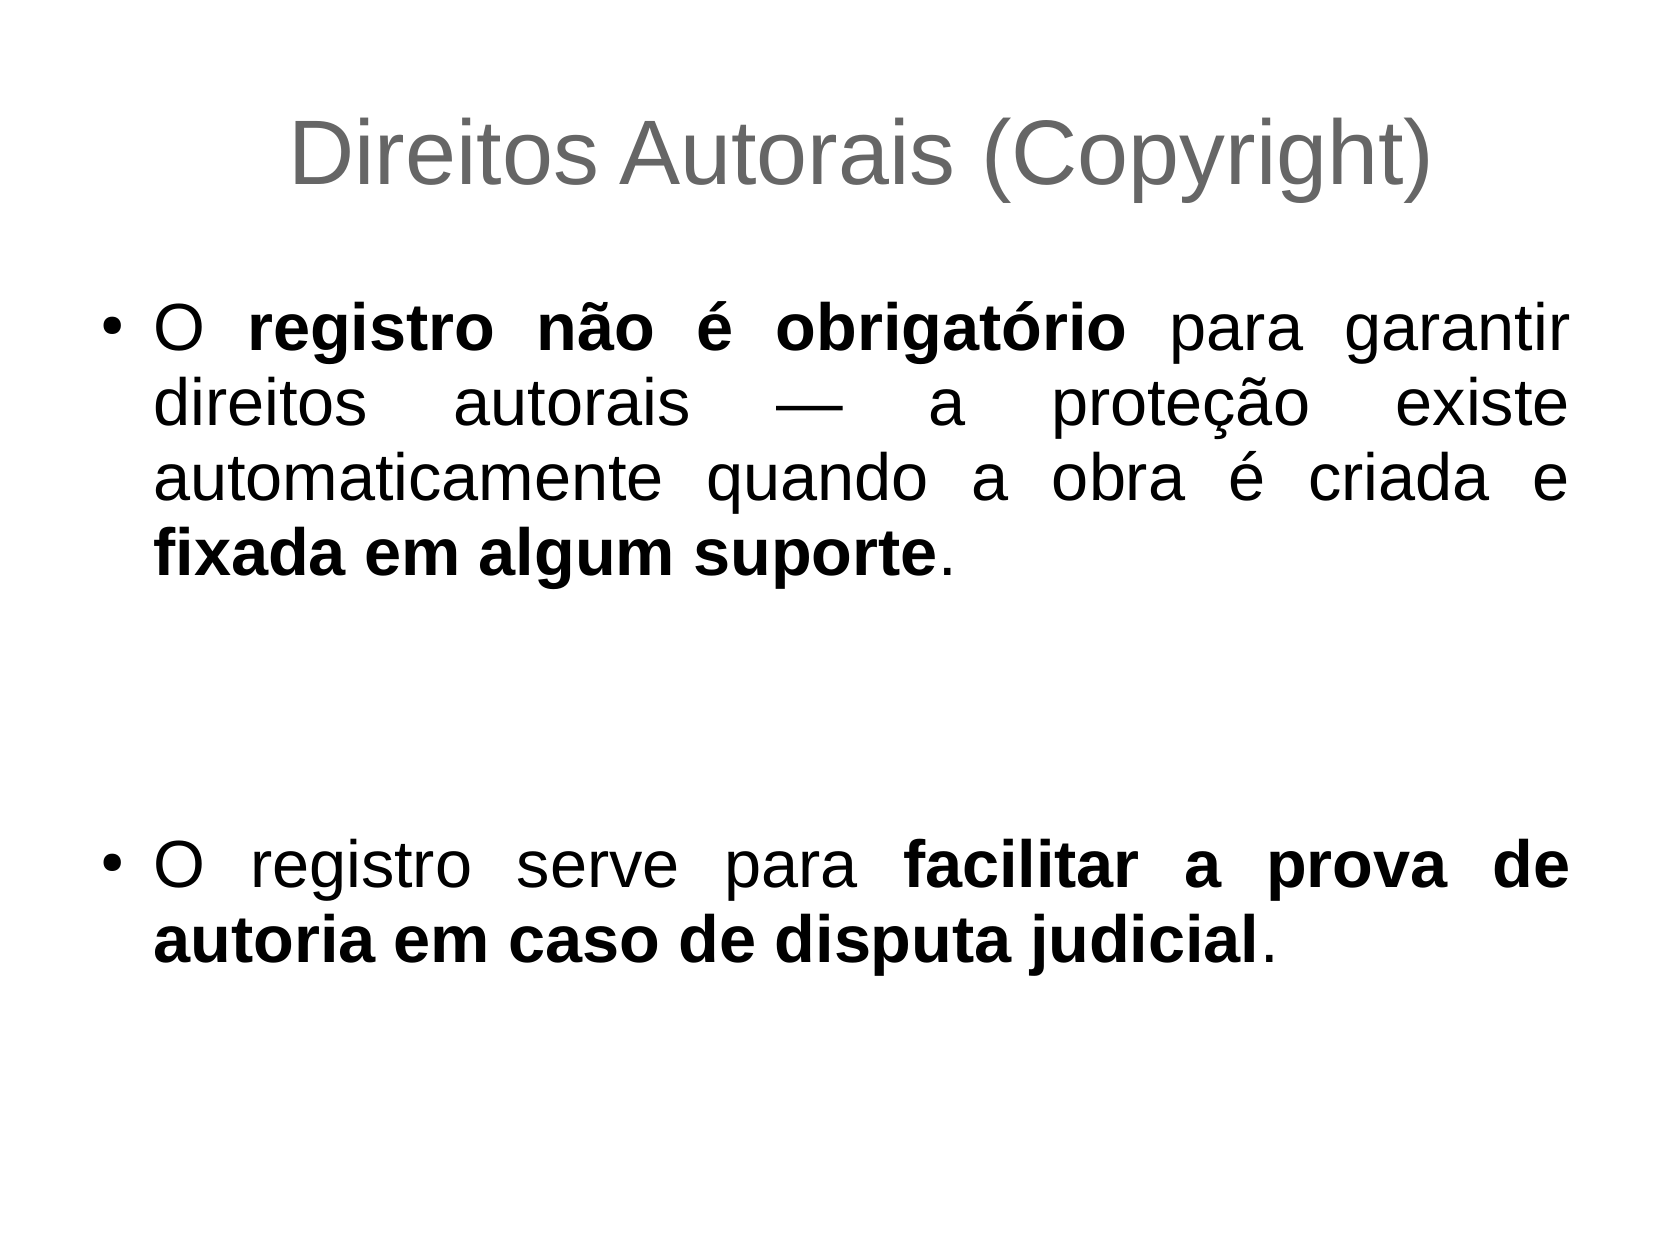

# Direitos Autorais (Copyright)
O registro não é obrigatório para garantir direitos autorais — a proteção existe automaticamente quando a obra é criada e fixada em algum suporte.
O registro serve para facilitar a prova de autoria em caso de disputa judicial.